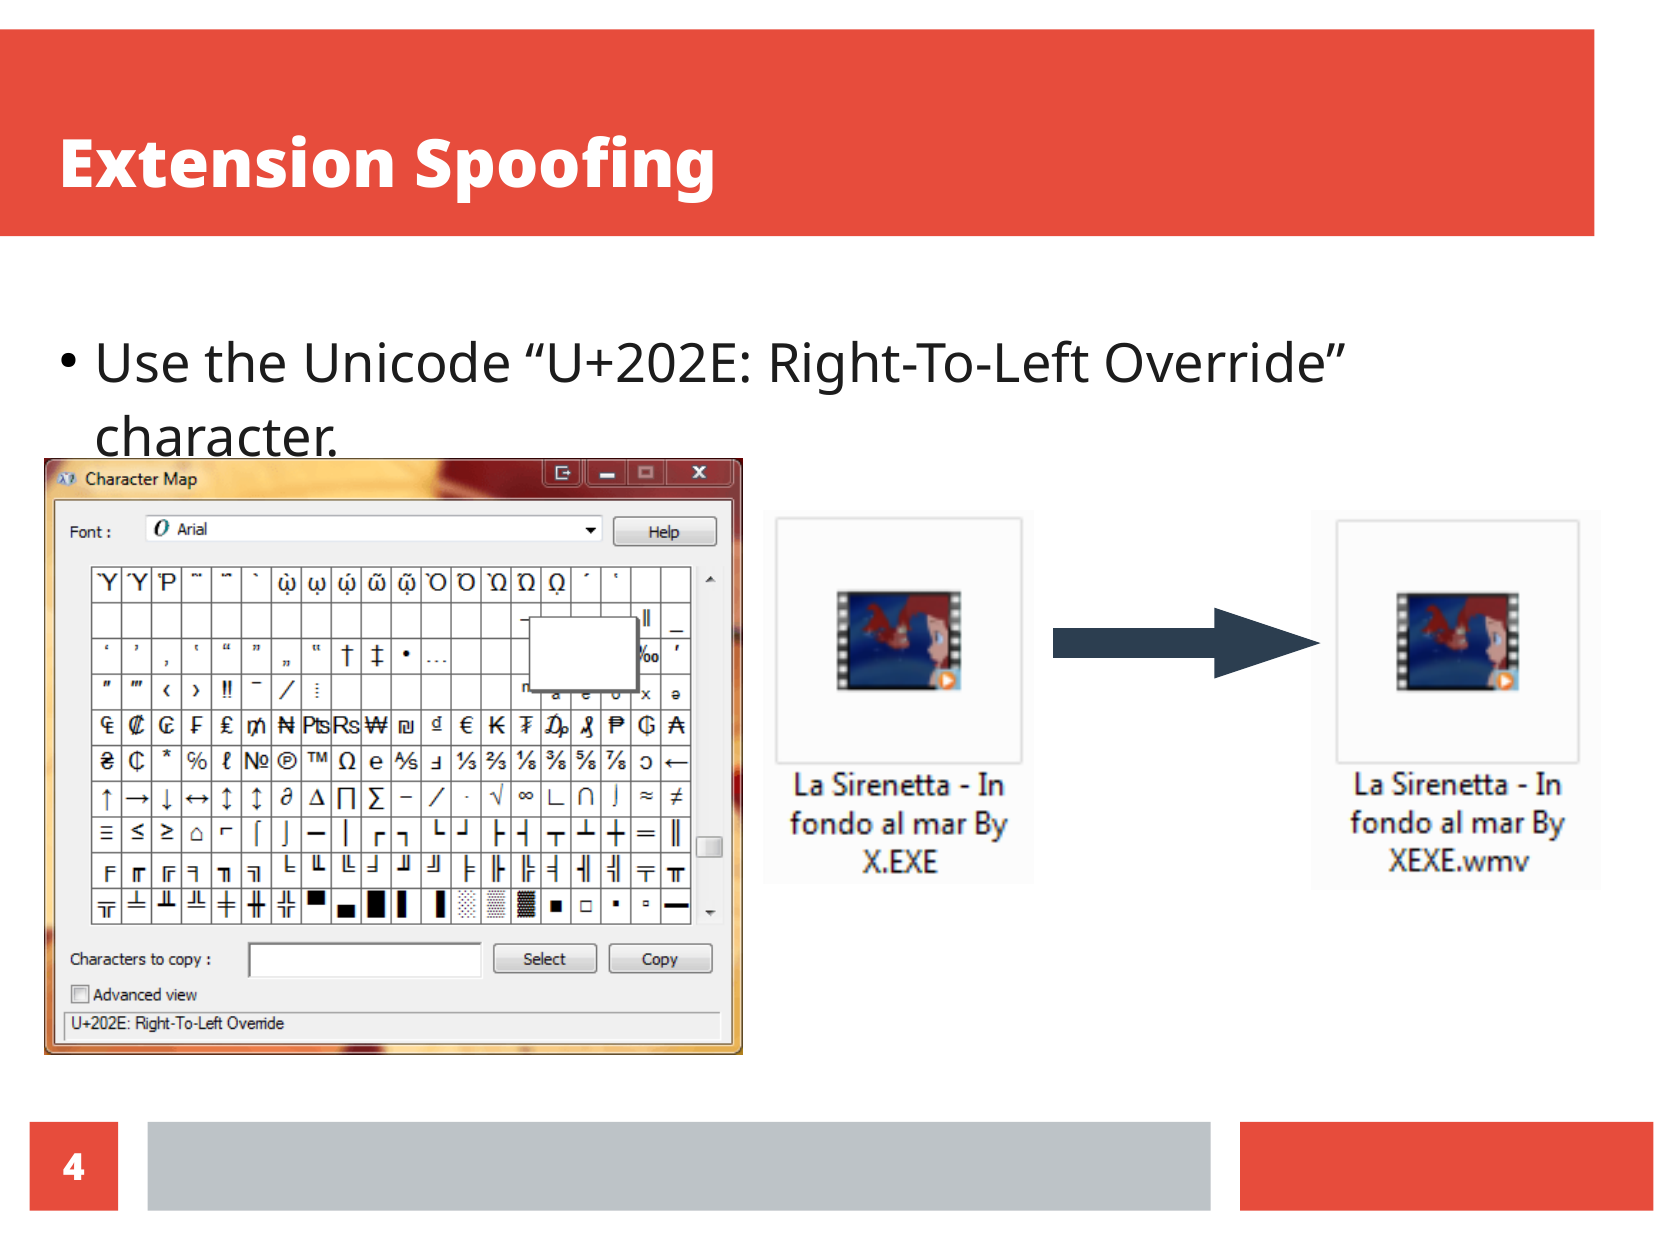

# Extension Spoofing
Use the Unicode “U+202E: Right-To-Left Override” character.
4